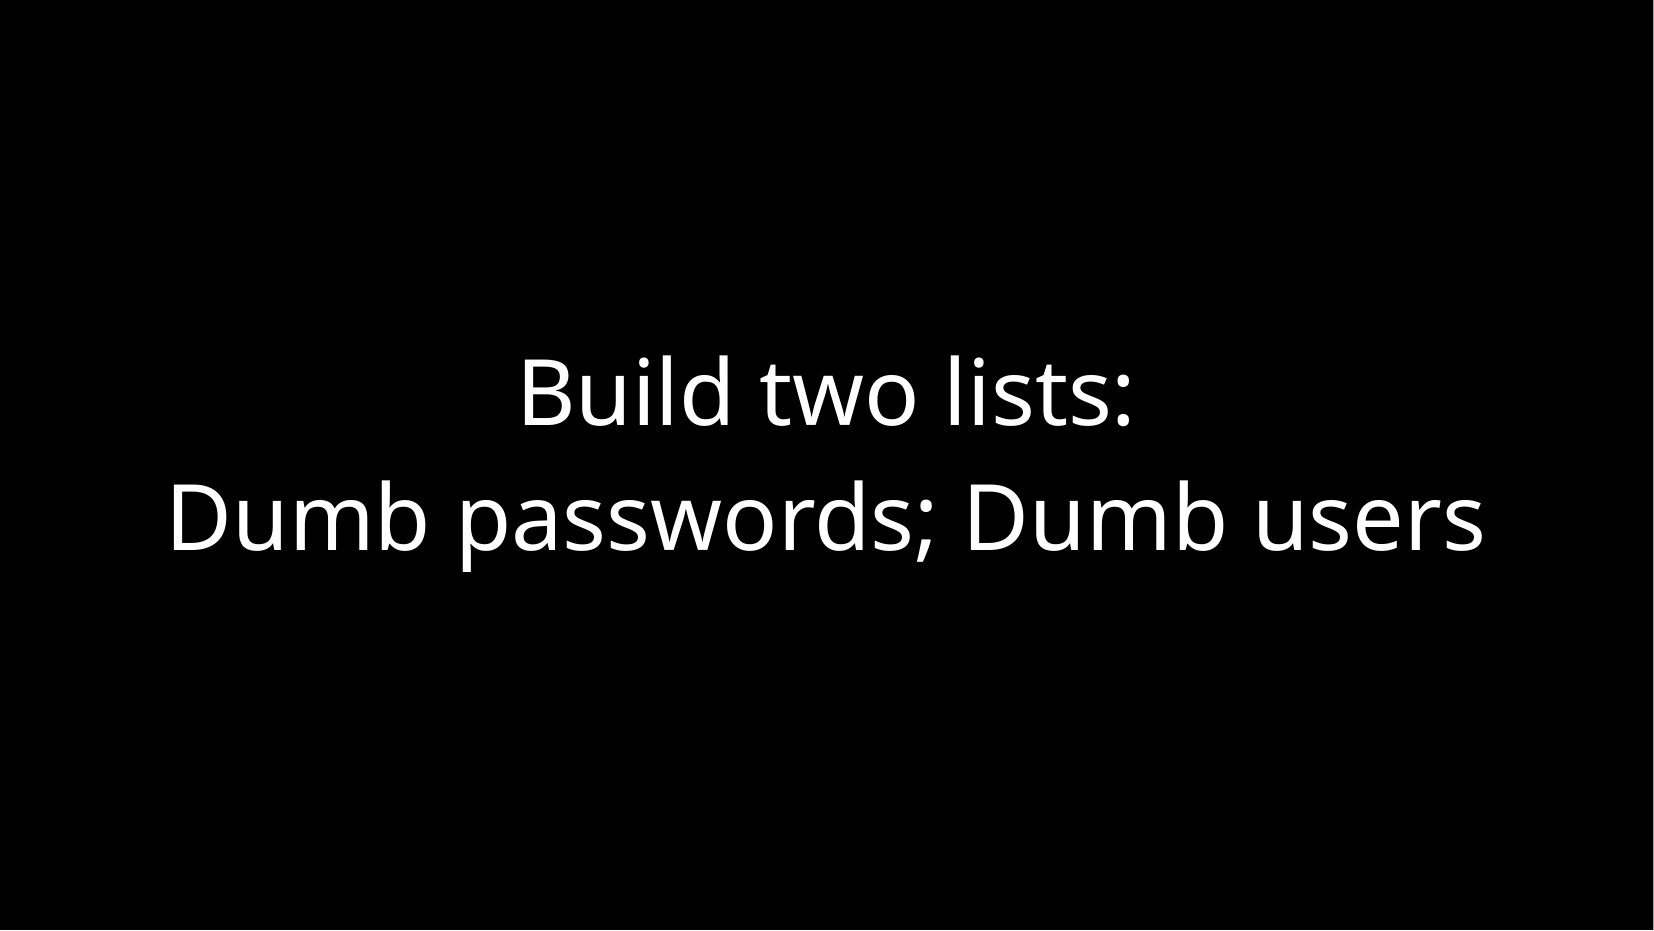

# Build two lists: Dumb passwords; Dumb users